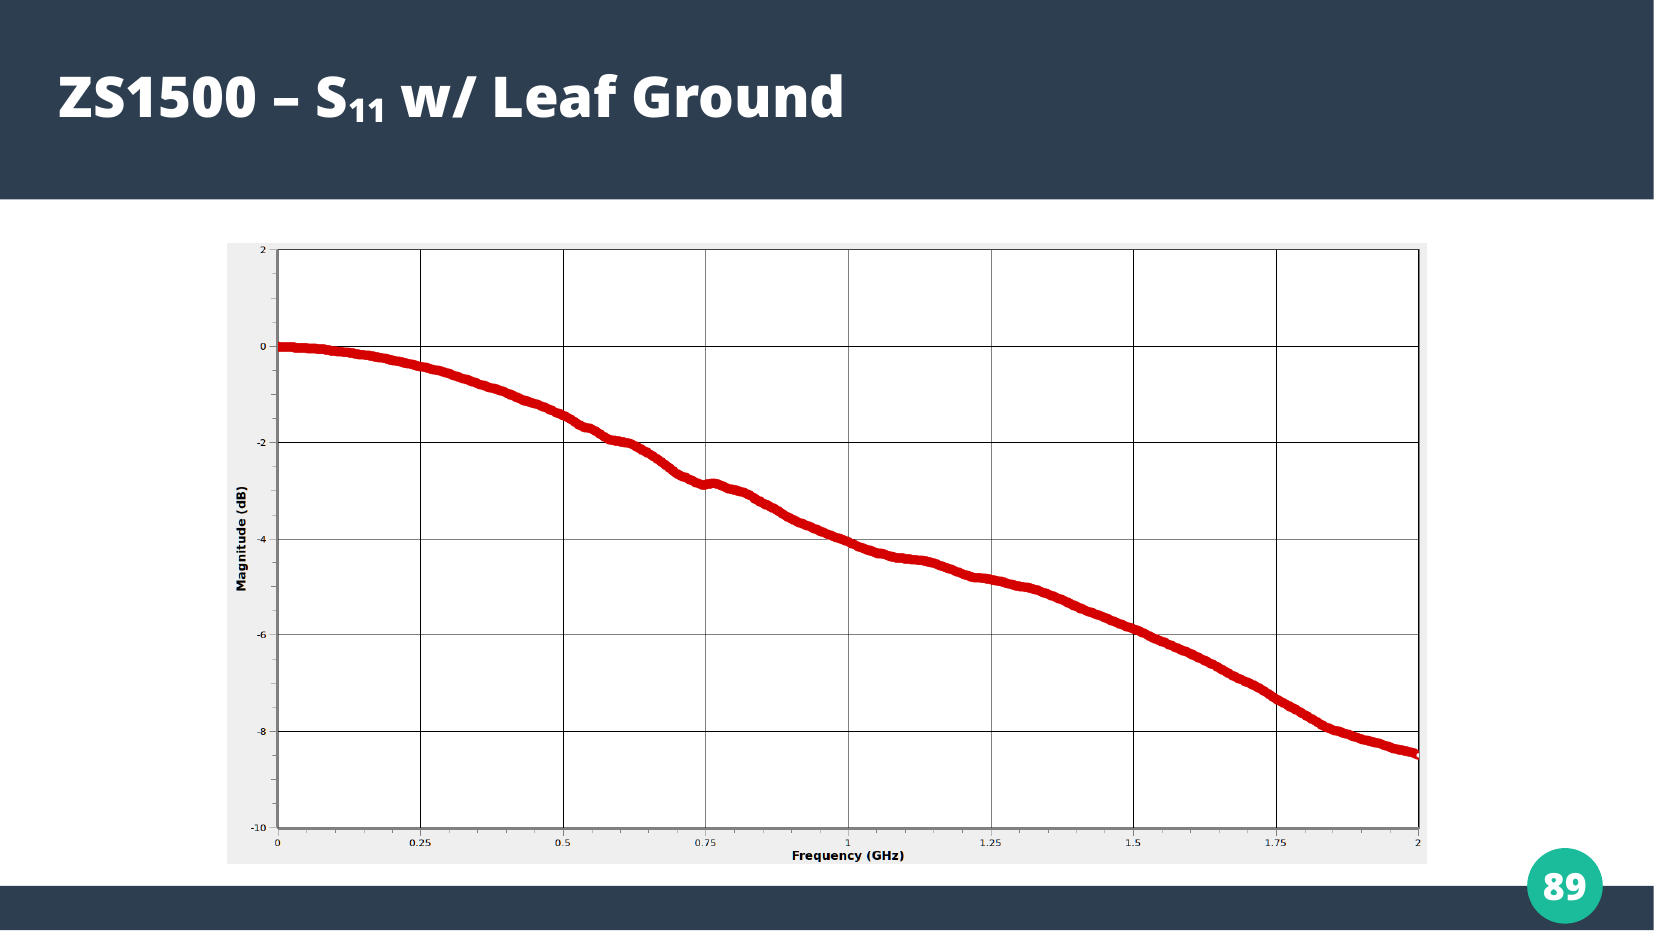

# ZS1500 – S11 w/ Leaf Ground